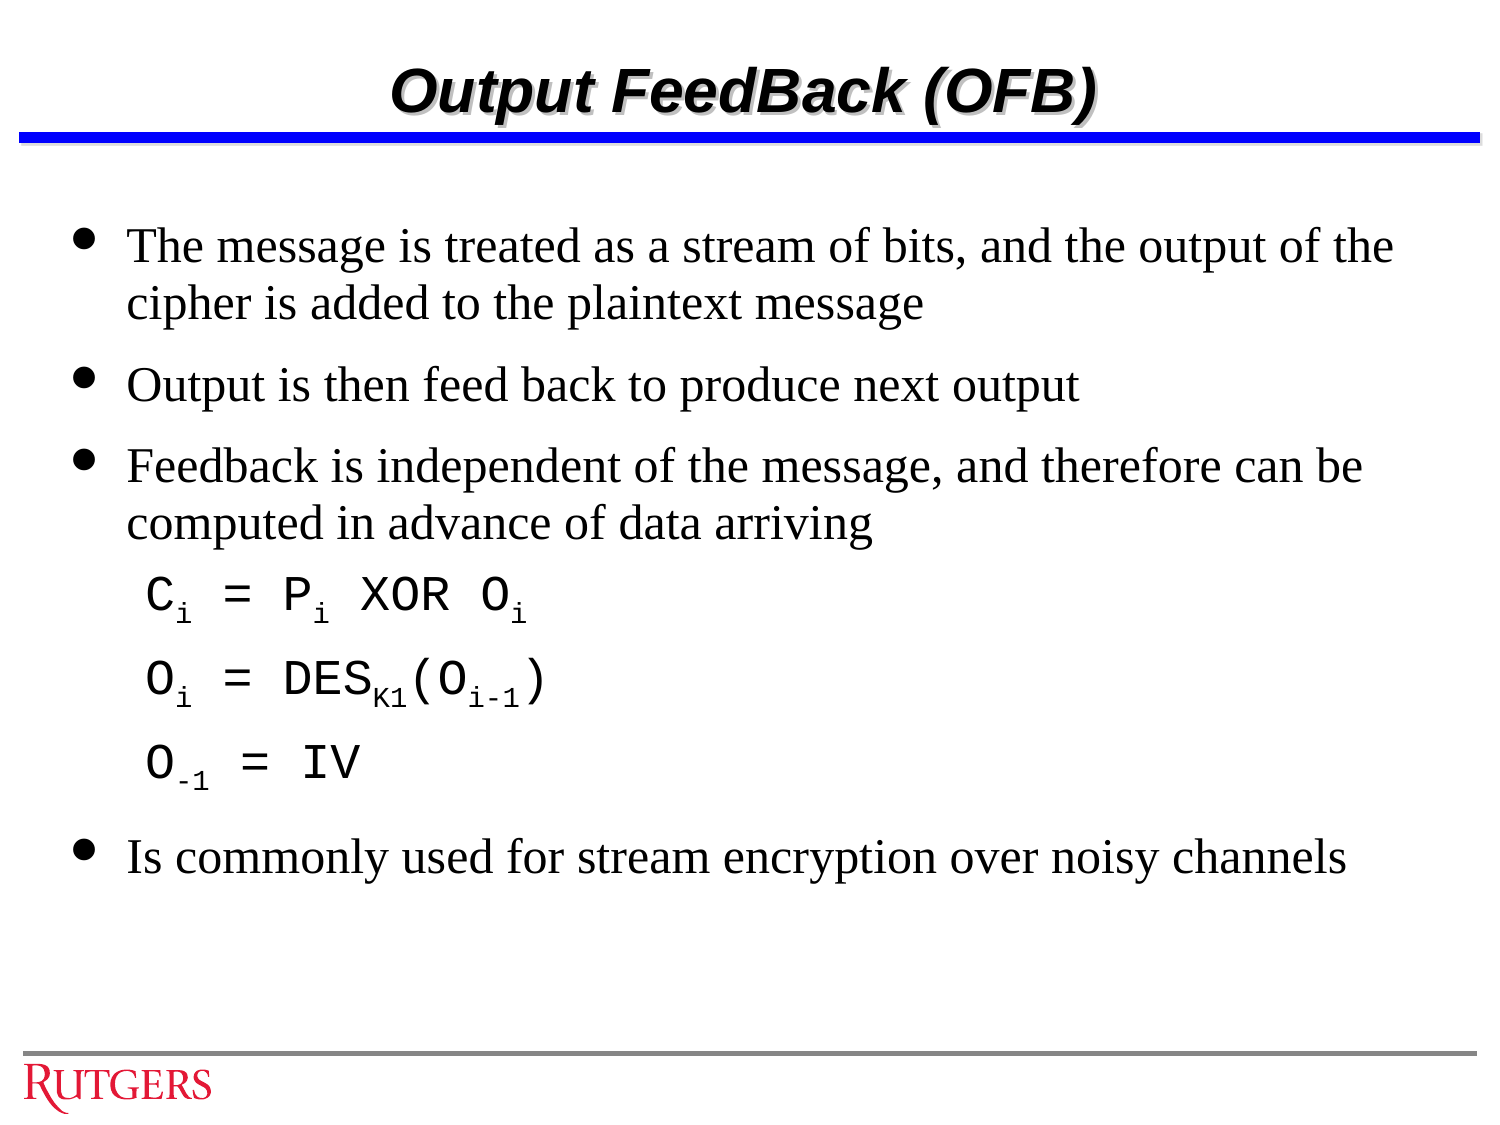

# Output FeedBack (OFB)
The message is treated as a stream of bits, and the output of the cipher is added to the plaintext message
Output is then feed back to produce next output
Feedback is independent of the message, and therefore can be computed in advance of data arriving
Ci = Pi XOR Oi
Oi = DESK1(Oi-1)
O-1 = IV
Is commonly used for stream encryption over noisy channels